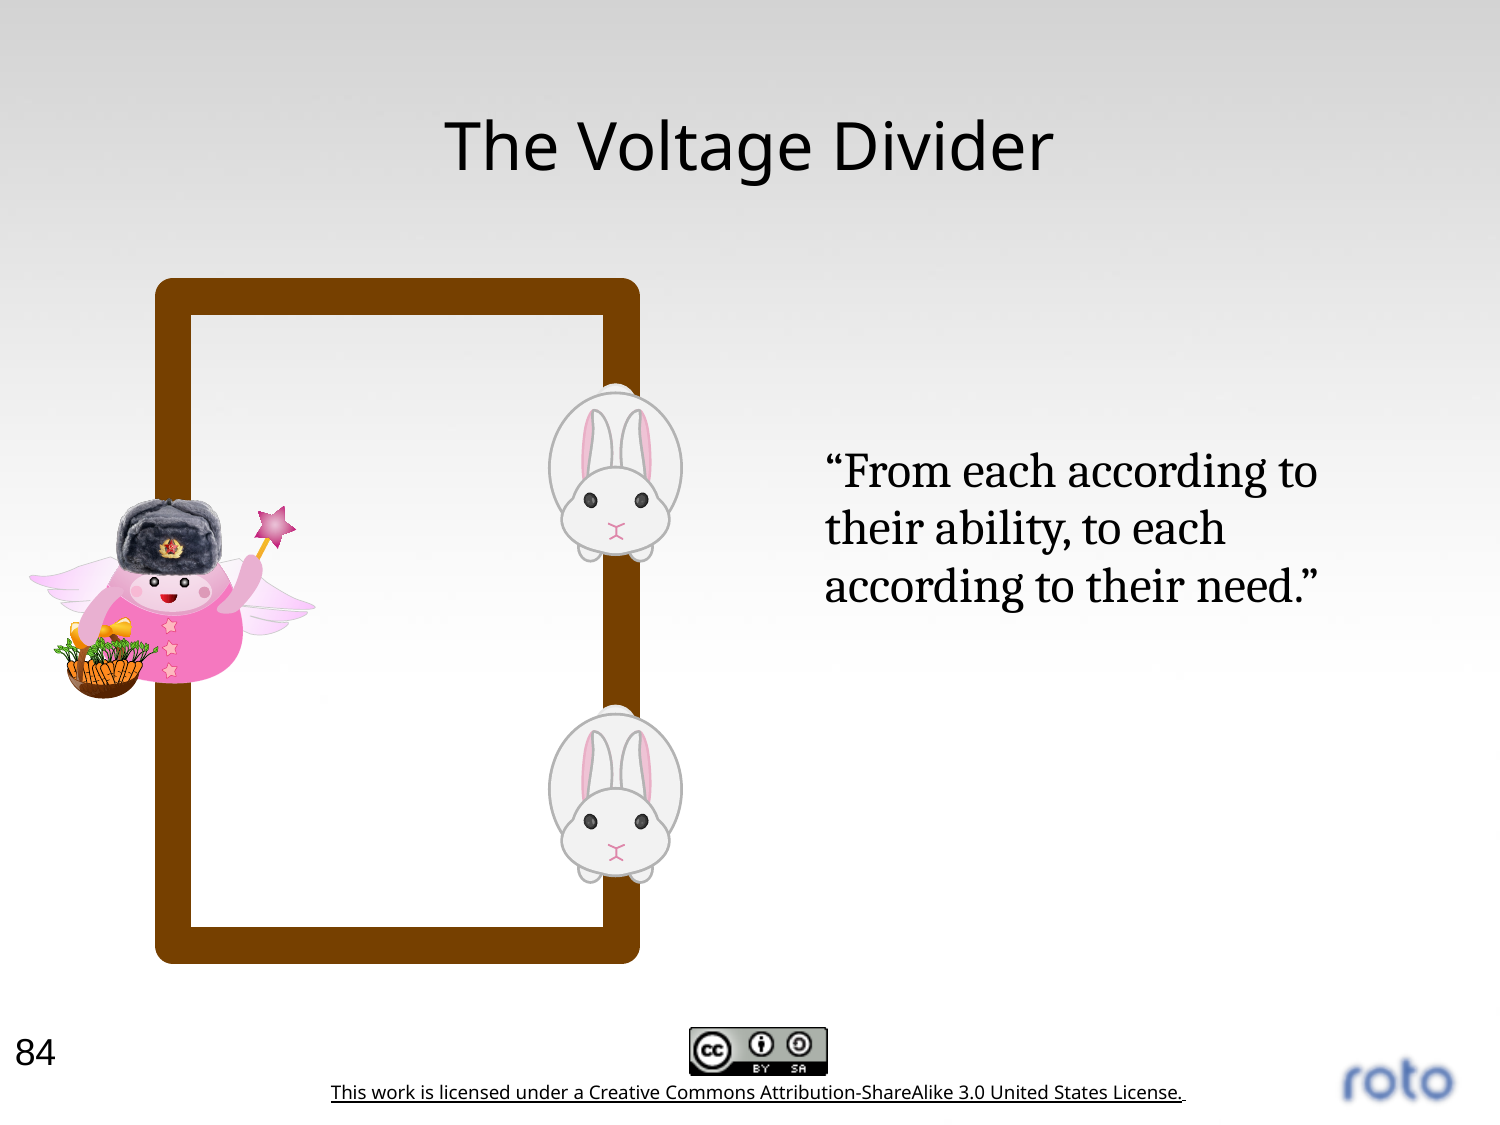

# The Voltage Divider
“From each according to their ability, to each according to their need.”